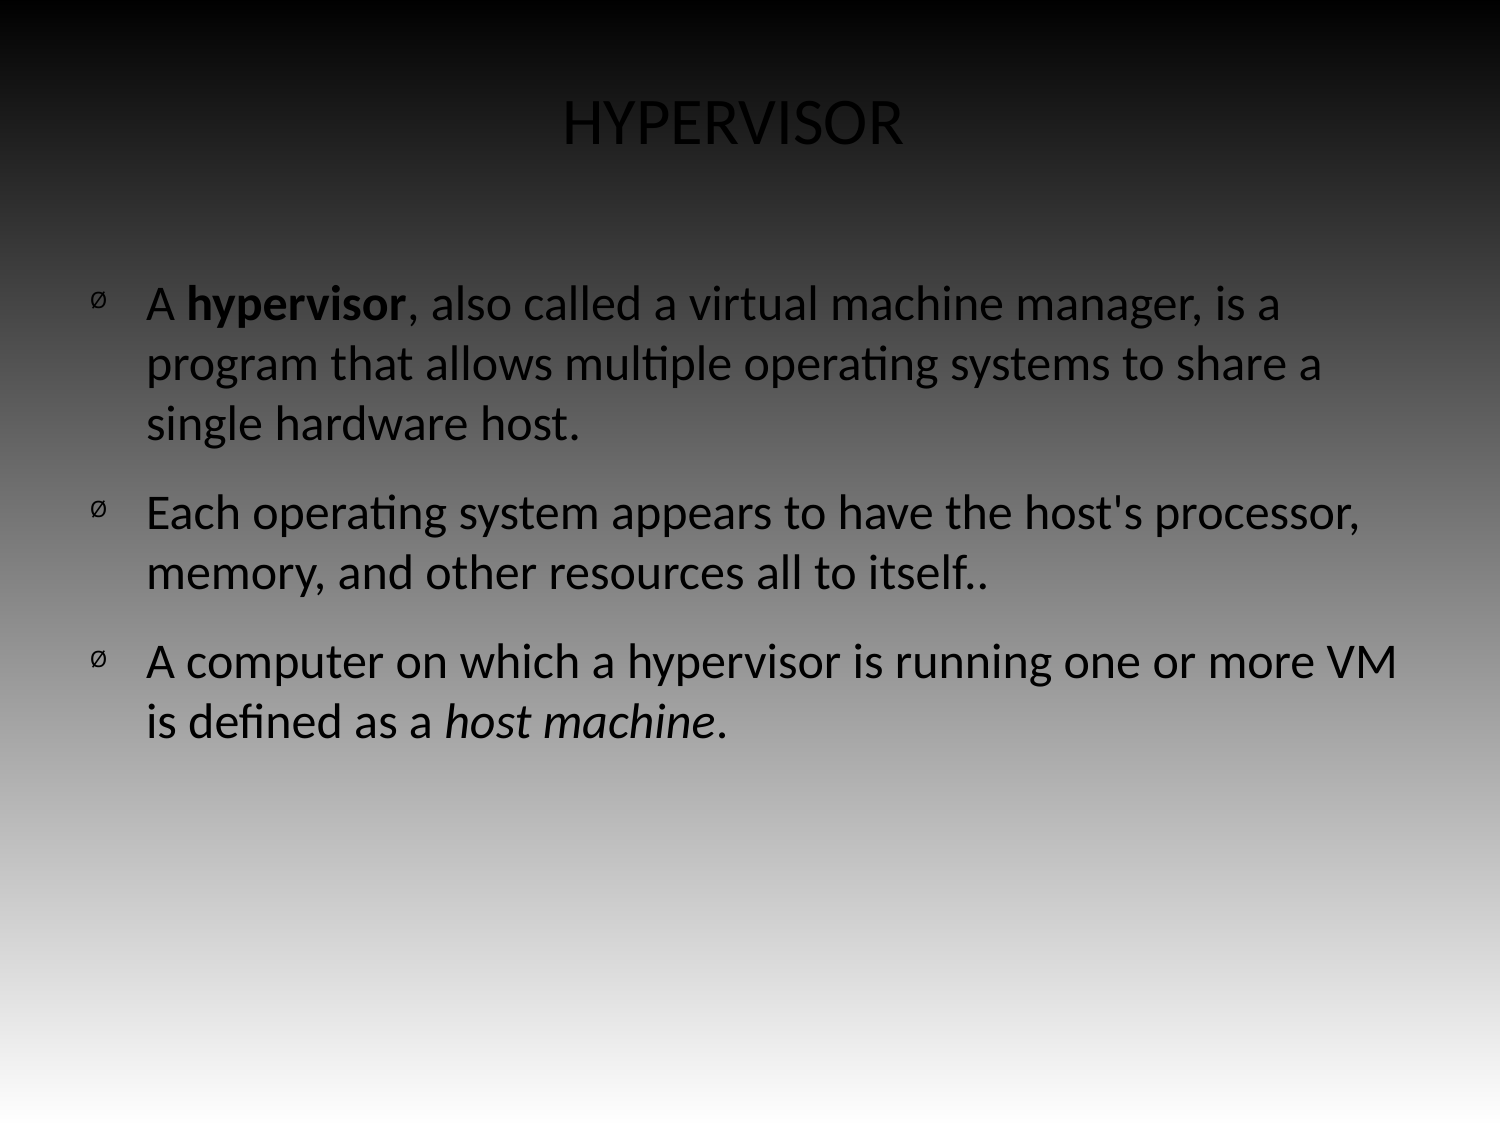

# HYPERVISOR
A hypervisor, also called a virtual machine manager, is a program that allows multiple operating systems to share a single hardware host.
Each operating system appears to have the host's processor, memory, and other resources all to itself..
A computer on which a hypervisor is running one or more VM is defined as a host machine.